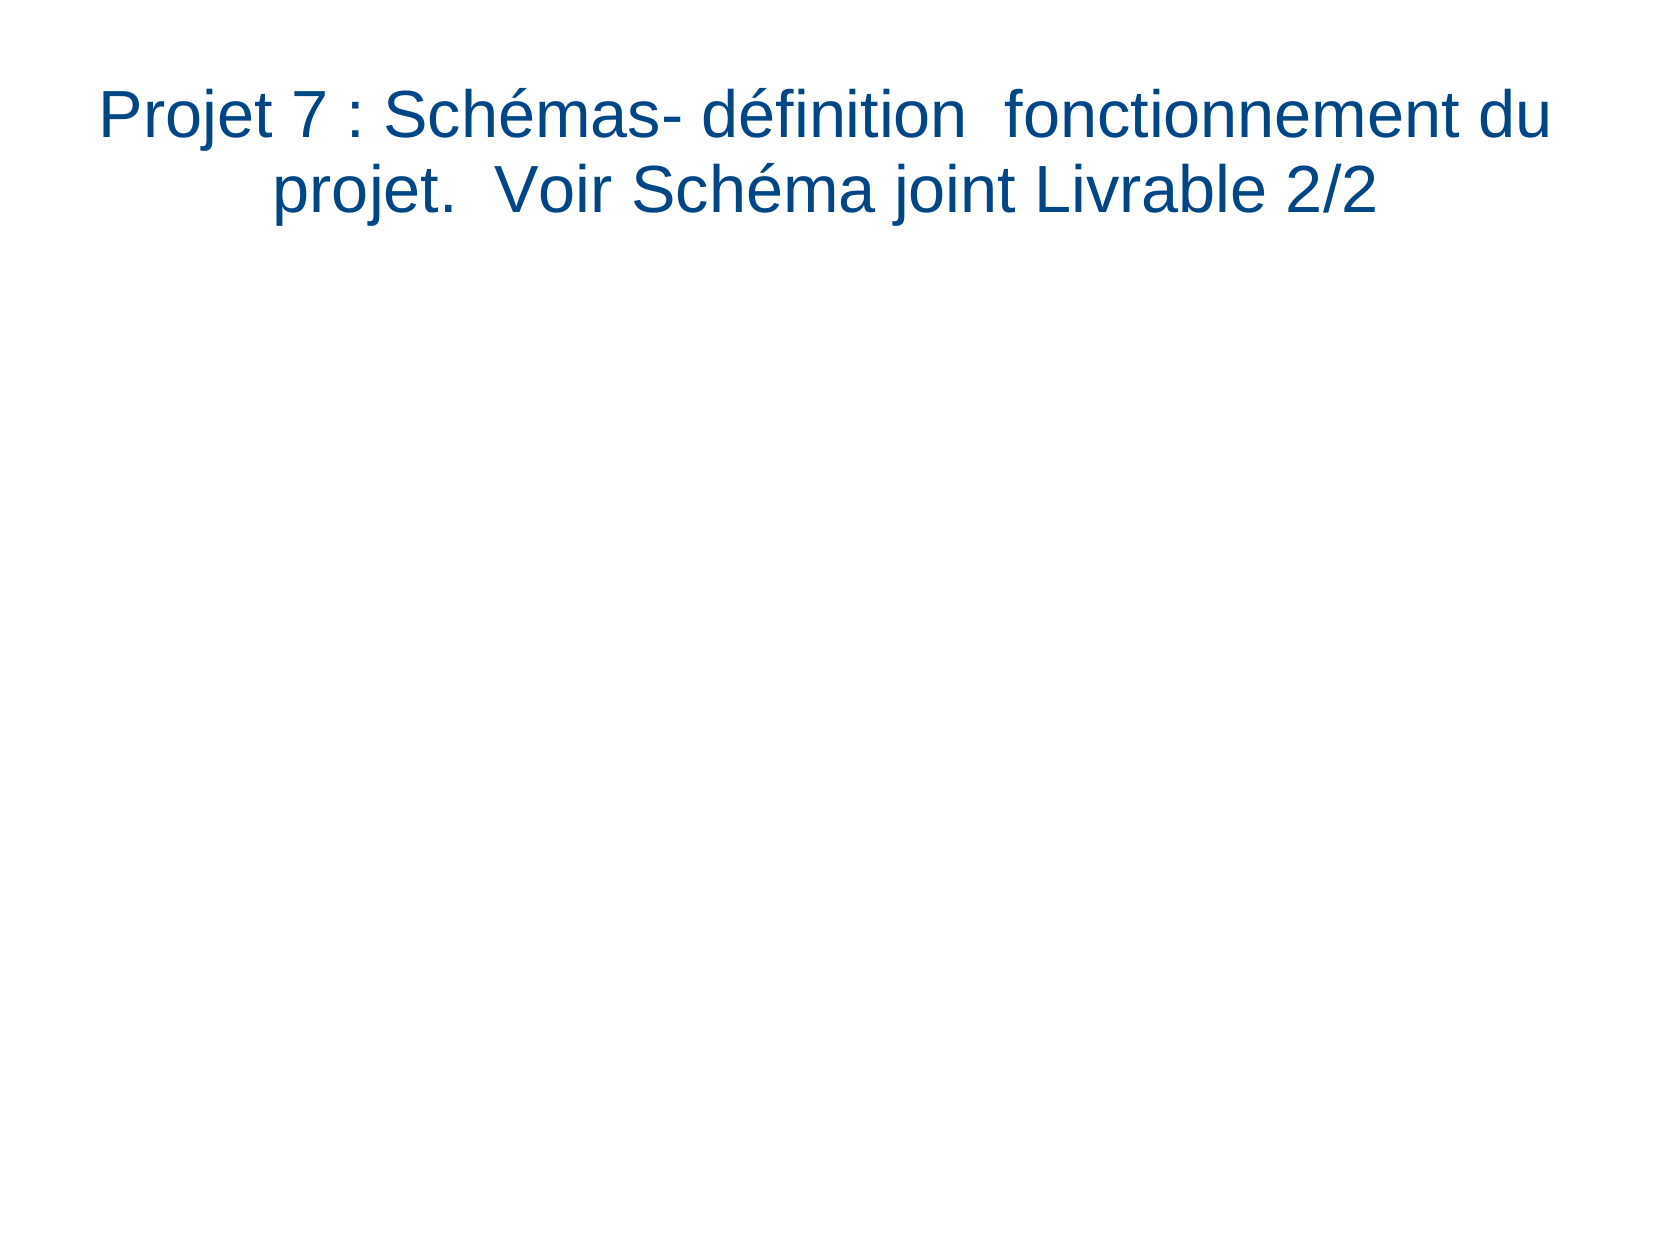

# Projet 7 : Schémas- définition fonctionnement du projet. Voir Schéma joint Livrable 2/2